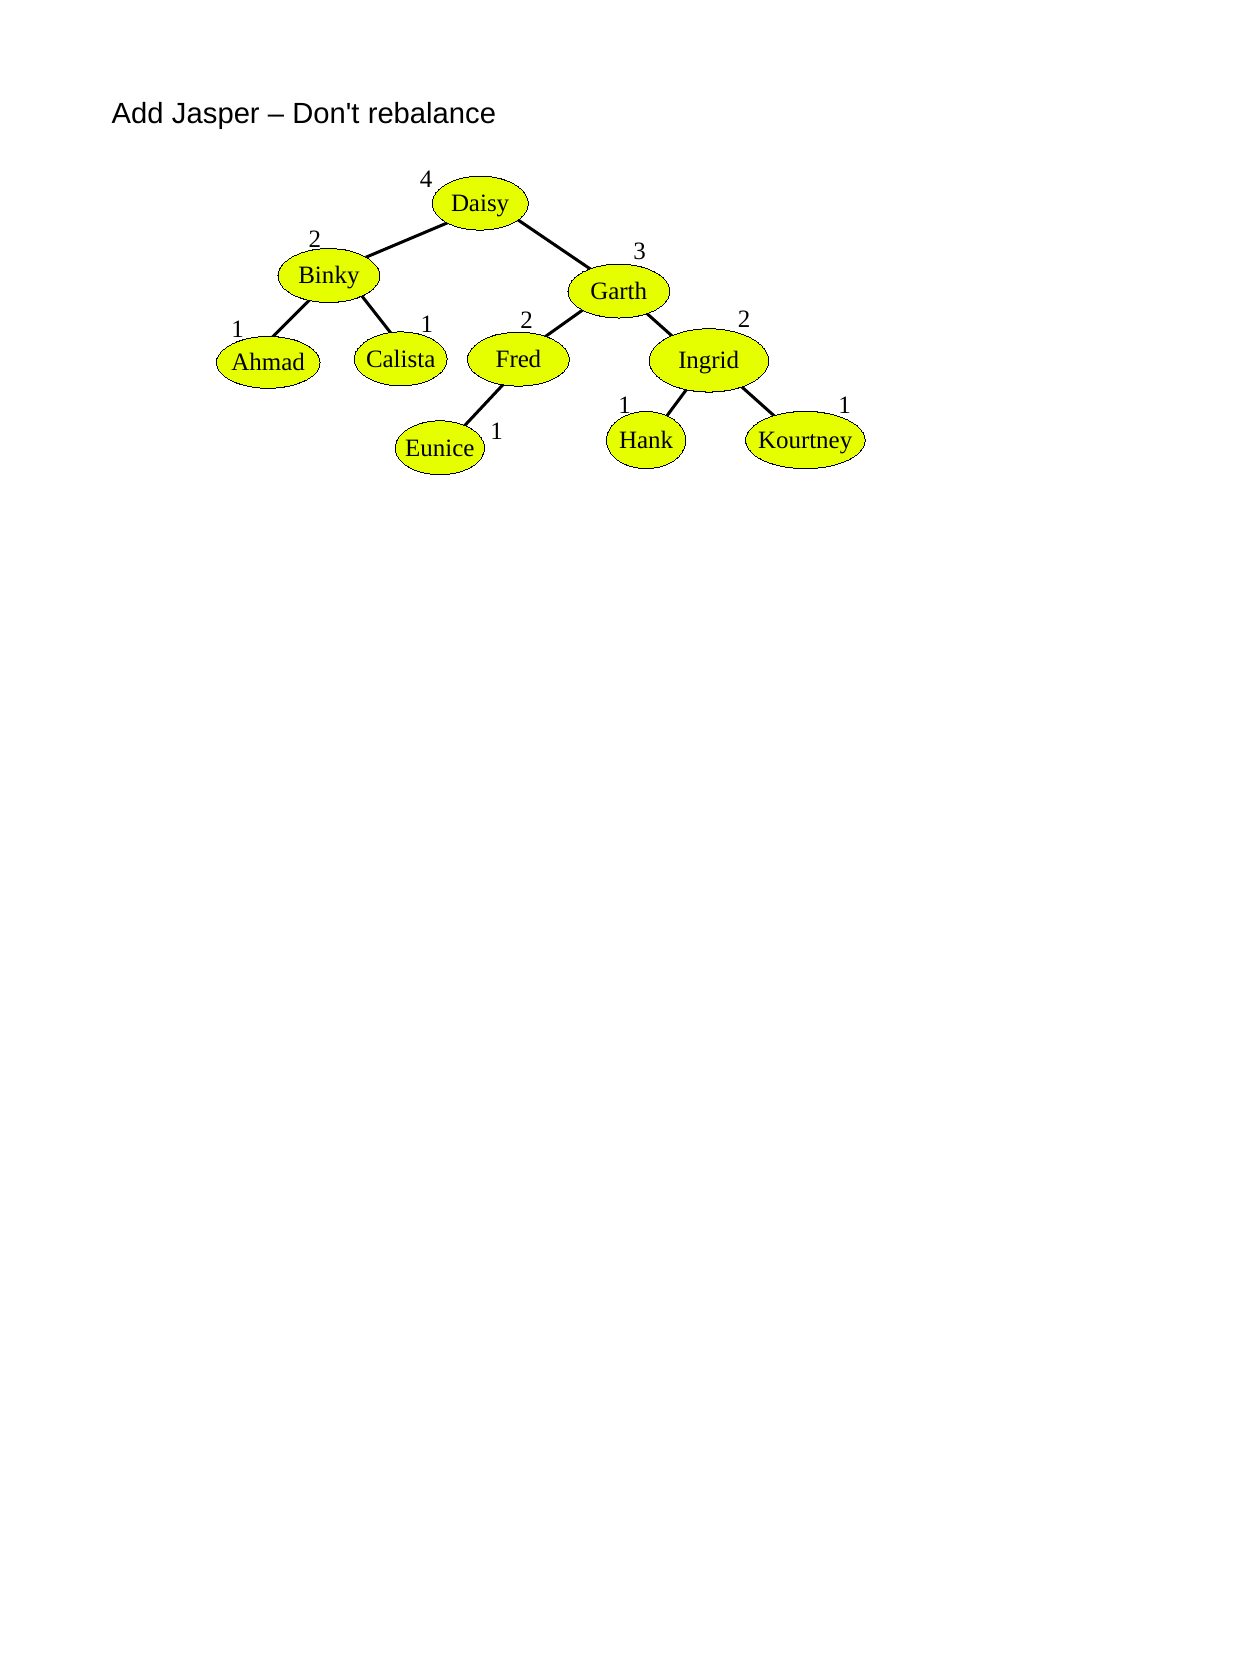

Add Jasper – Don't rebalance
4
Daisy
2
3
Binky
Garth
2
2
1
1
Ingrid
Calista
Fred
Ahmad
1
1
1
Hank
Kourtney
Eunice